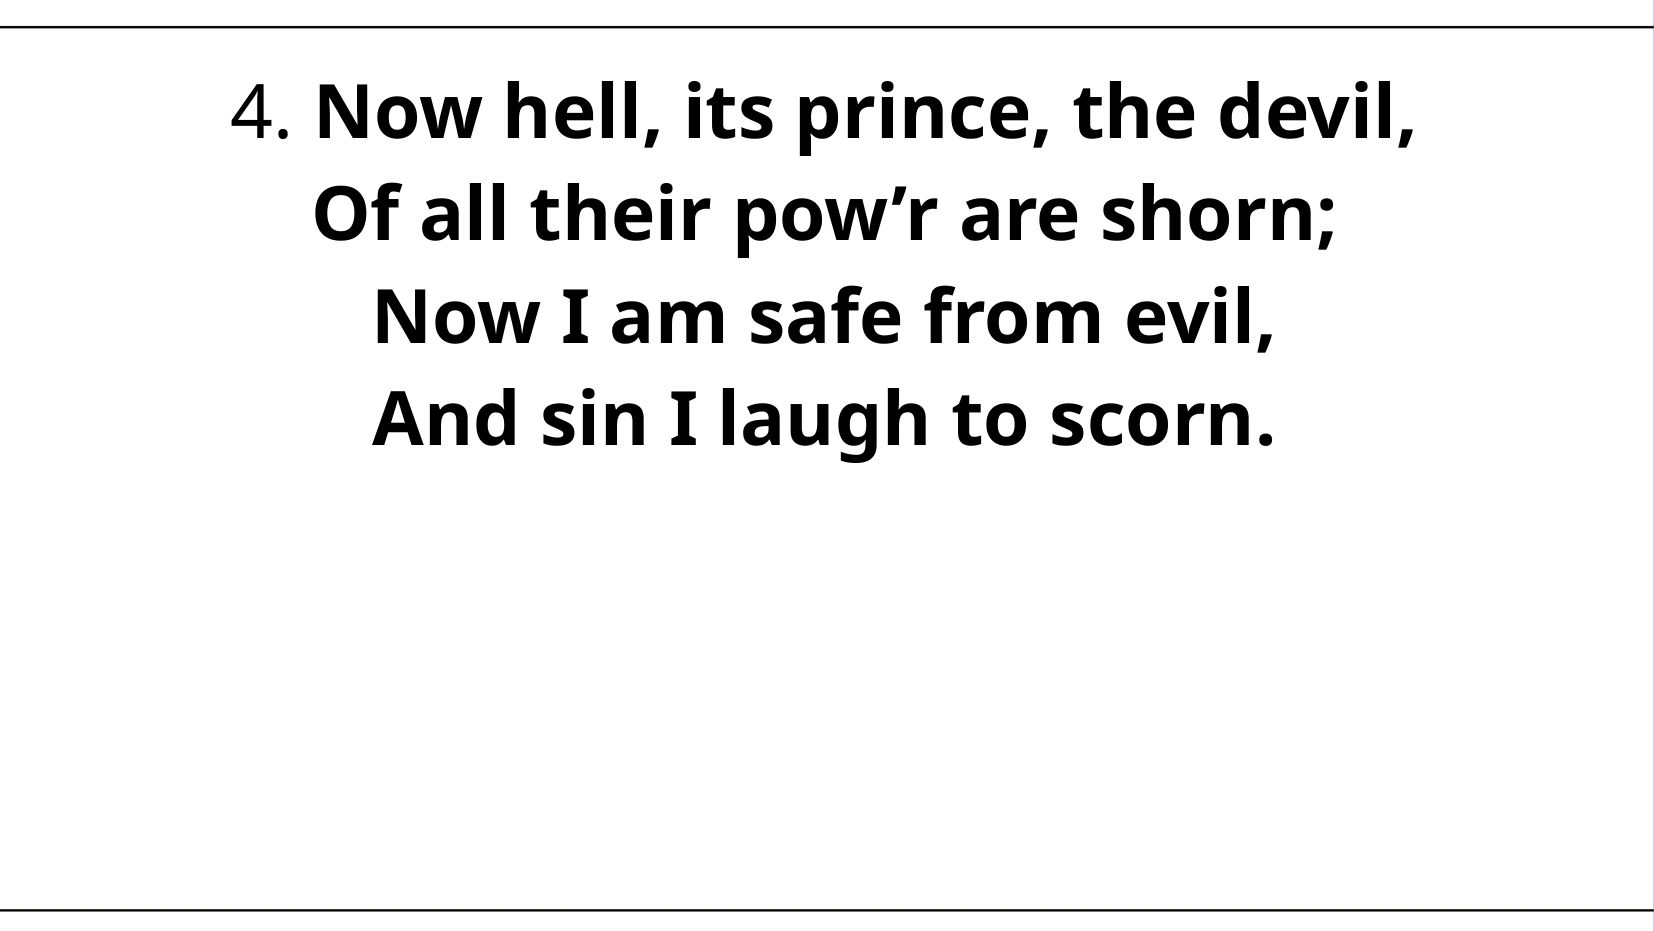

4. Now hell, its prince, the devil,
Of all their pow’r are shorn;
Now I am safe from evil,
And sin I laugh to scorn.